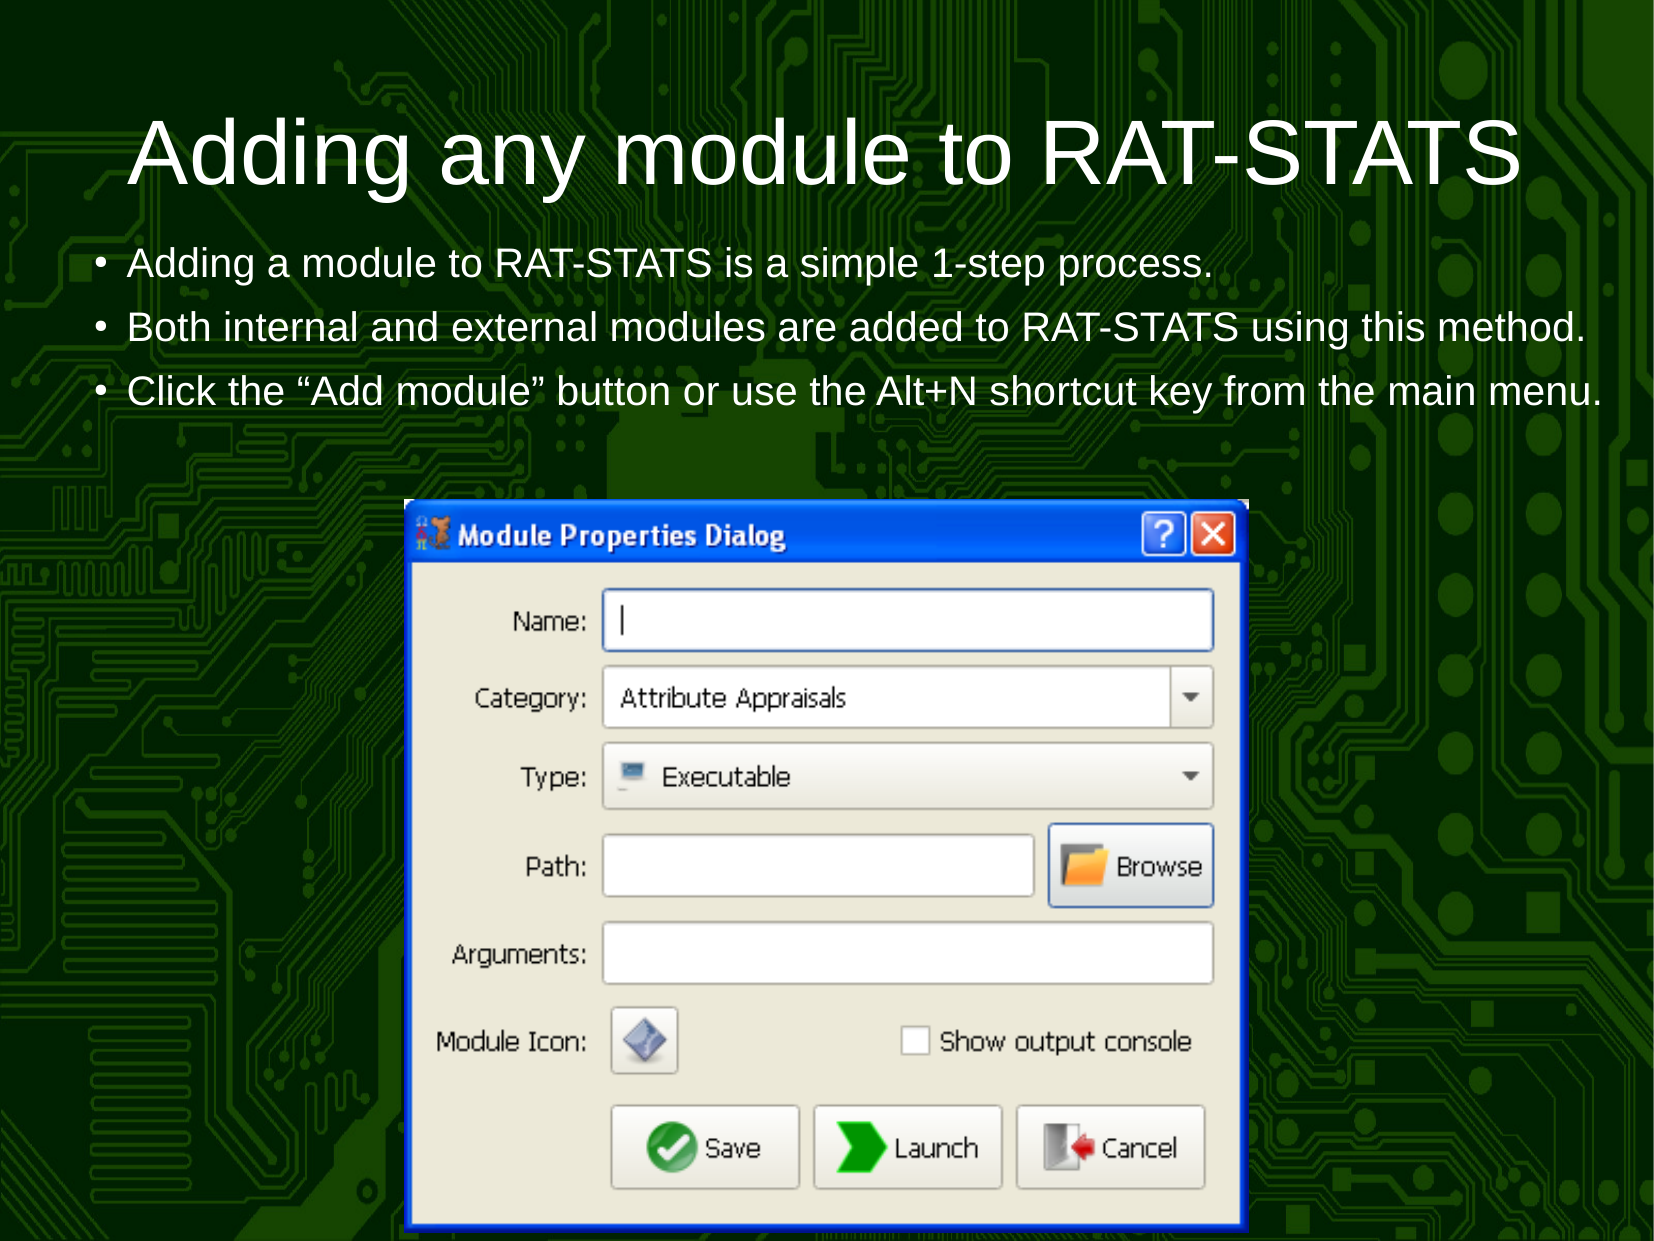

# Adding any module to RAT-STATS
Adding a module to RAT-STATS is a simple 1-step process.
Both internal and external modules are added to RAT-STATS using this method.
Click the “Add module” button or use the Alt+N shortcut key from the main menu.